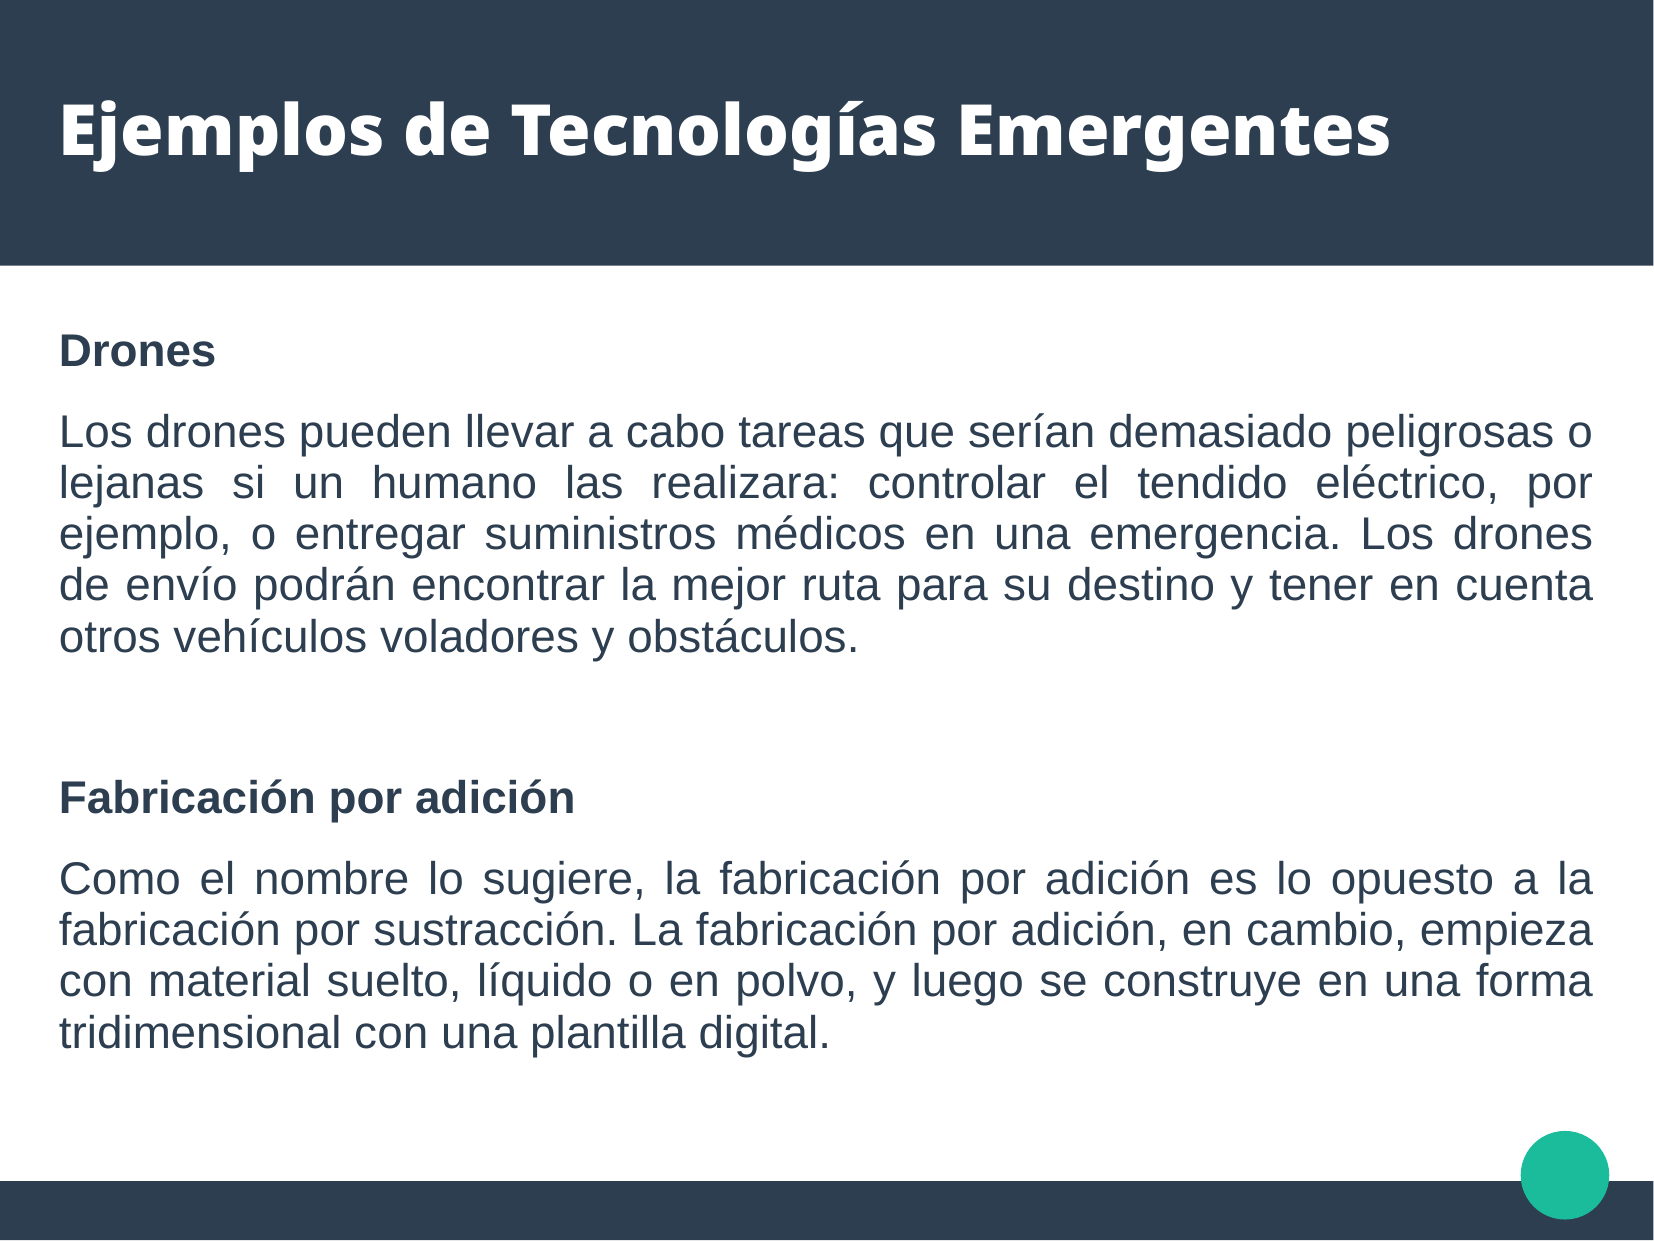

# Ejemplos de Tecnologías Emergentes
Drones
Los drones pueden llevar a cabo tareas que serían demasiado peligrosas o lejanas si un humano las realizara: controlar el tendido eléctrico, por ejemplo, o entregar suministros médicos en una emergencia. Los drones de envío podrán encontrar la mejor ruta para su destino y tener en cuenta otros vehículos voladores y obstáculos.
Fabricación por adición
Como el nombre lo sugiere, la fabricación por adición es lo opuesto a la fabricación por sustracción. La fabricación por adición, en cambio, empieza con material suelto, líquido o en polvo, y luego se construye en una forma tridimensional con una plantilla digital.